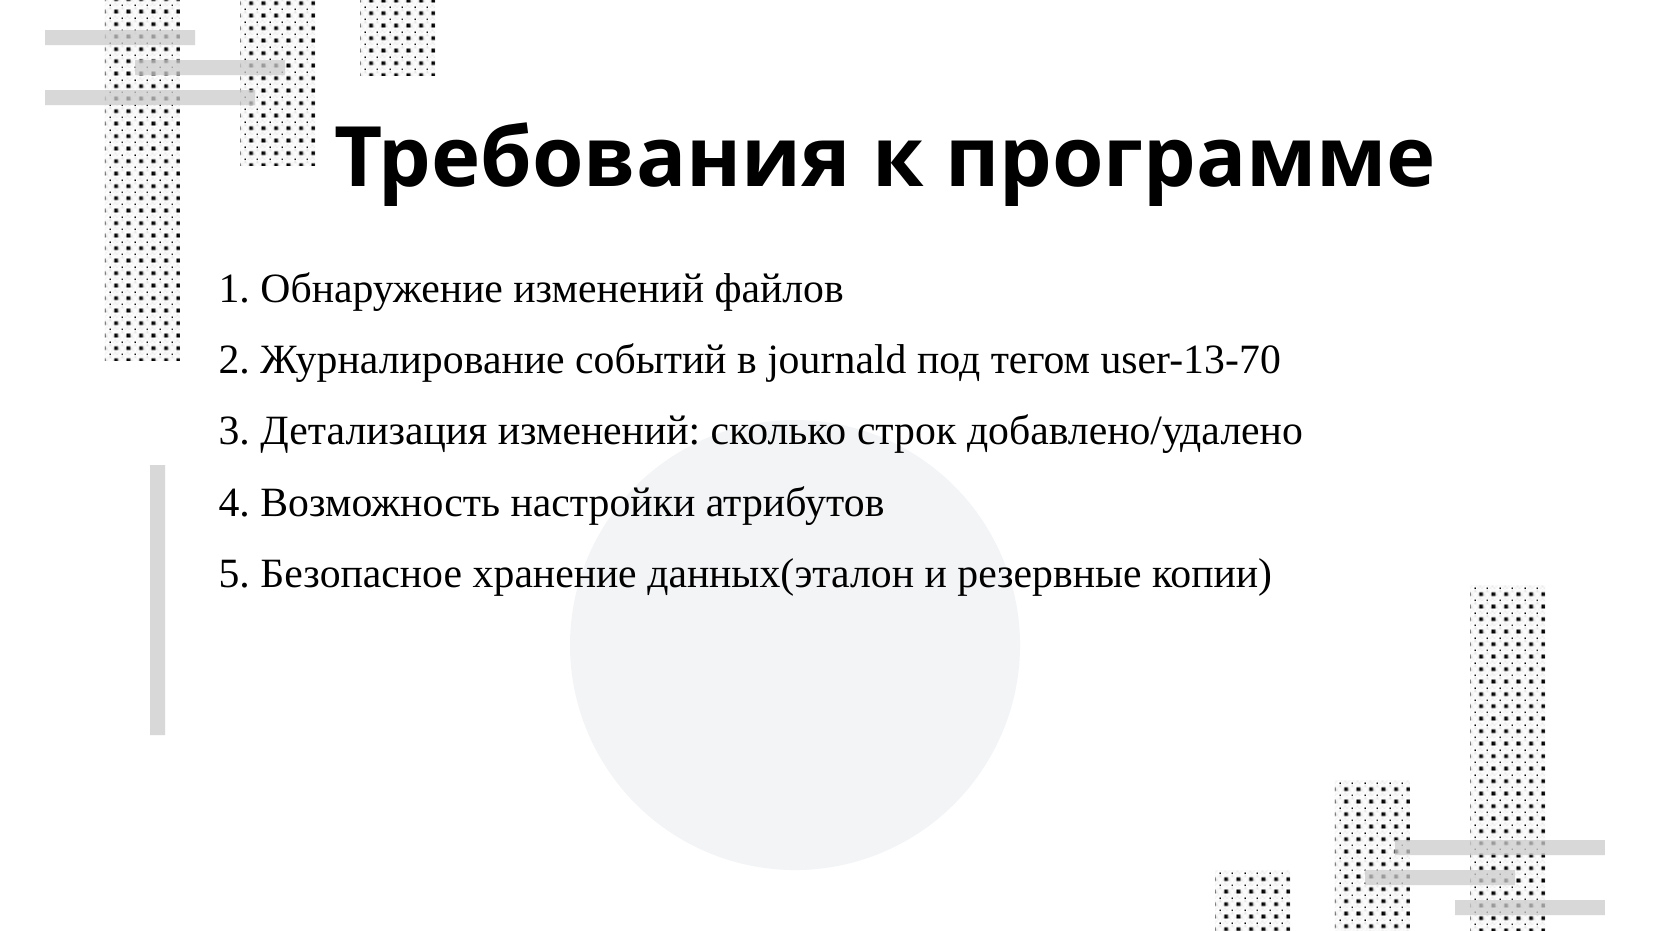

# Требования к программе
1. Обнаружение изменений файлов
2. Журналирование событий в journald под тегом user-13-70
3. Детализация изменений: сколько строк добавлено/удалено
4. Возможность настройки атрибутов
5. Безопасное хранение данных(эталон и резервные копии)